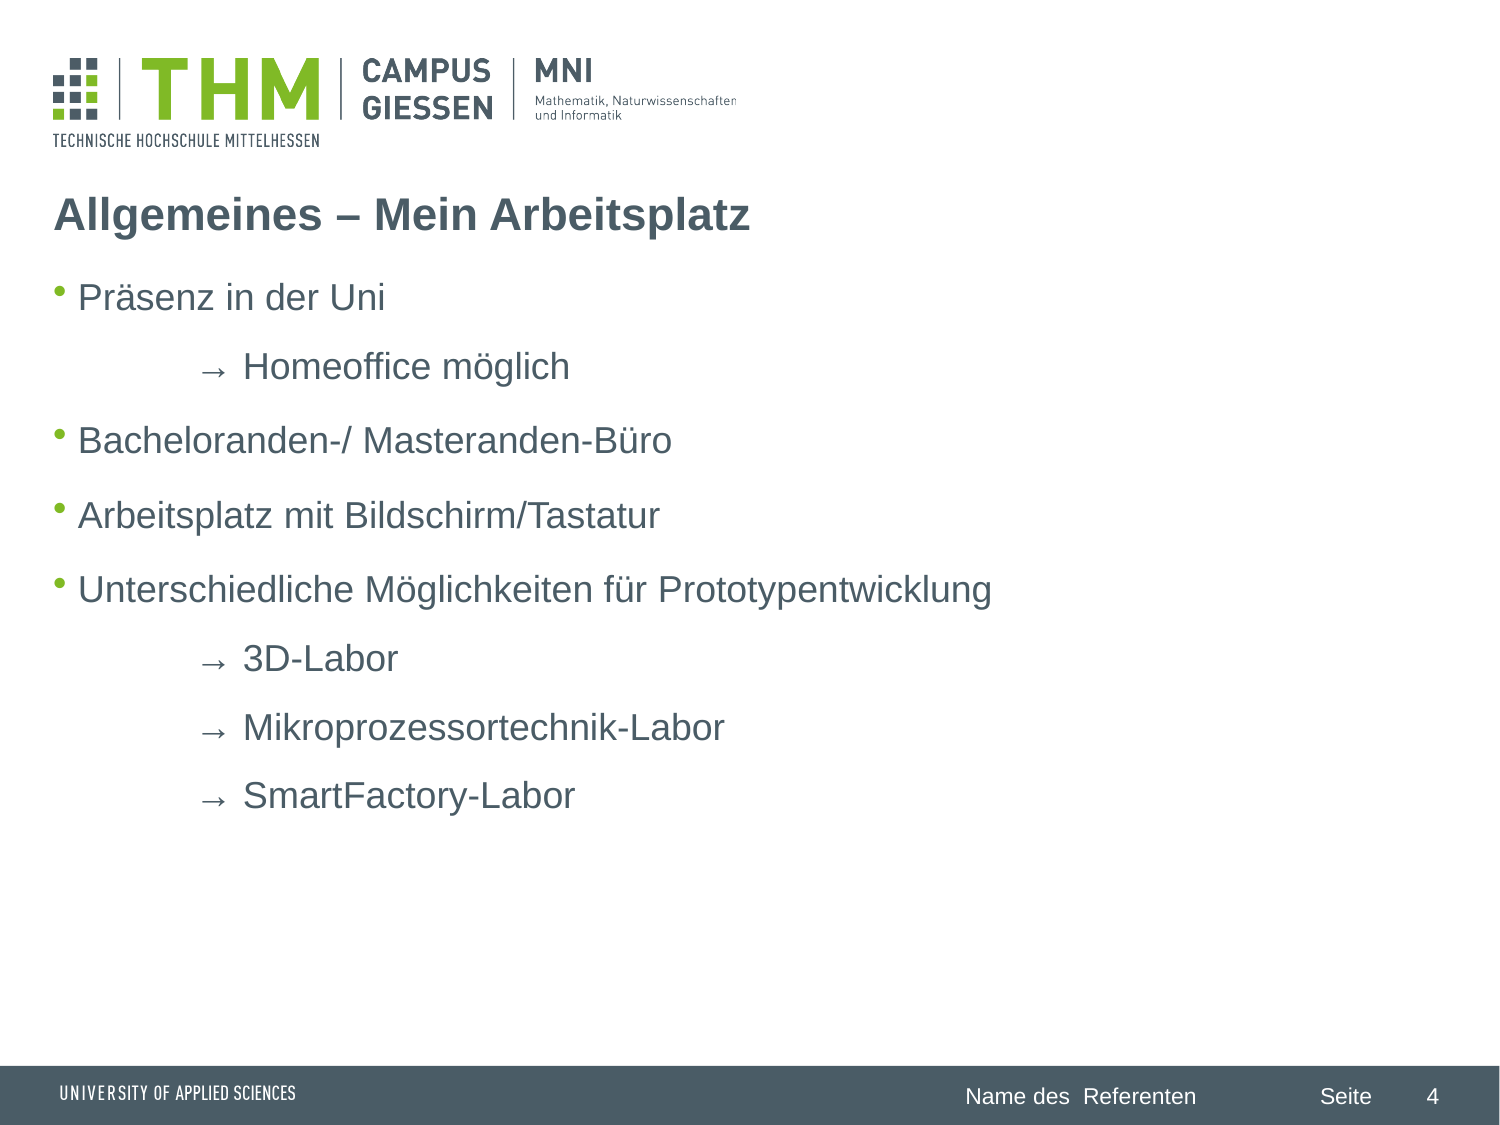

# Allgemeines – Mein Arbeitsplatz
 Präsenz in der Uni
→ Homeoffice möglich
 Bacheloranden-/ Masteranden-Büro
 Arbeitsplatz mit Bildschirm/Tastatur
 Unterschiedliche Möglichkeiten für Prototypentwicklung
→ 3D-Labor
→ Mikroprozessortechnik-Labor
→ SmartFactory-Labor